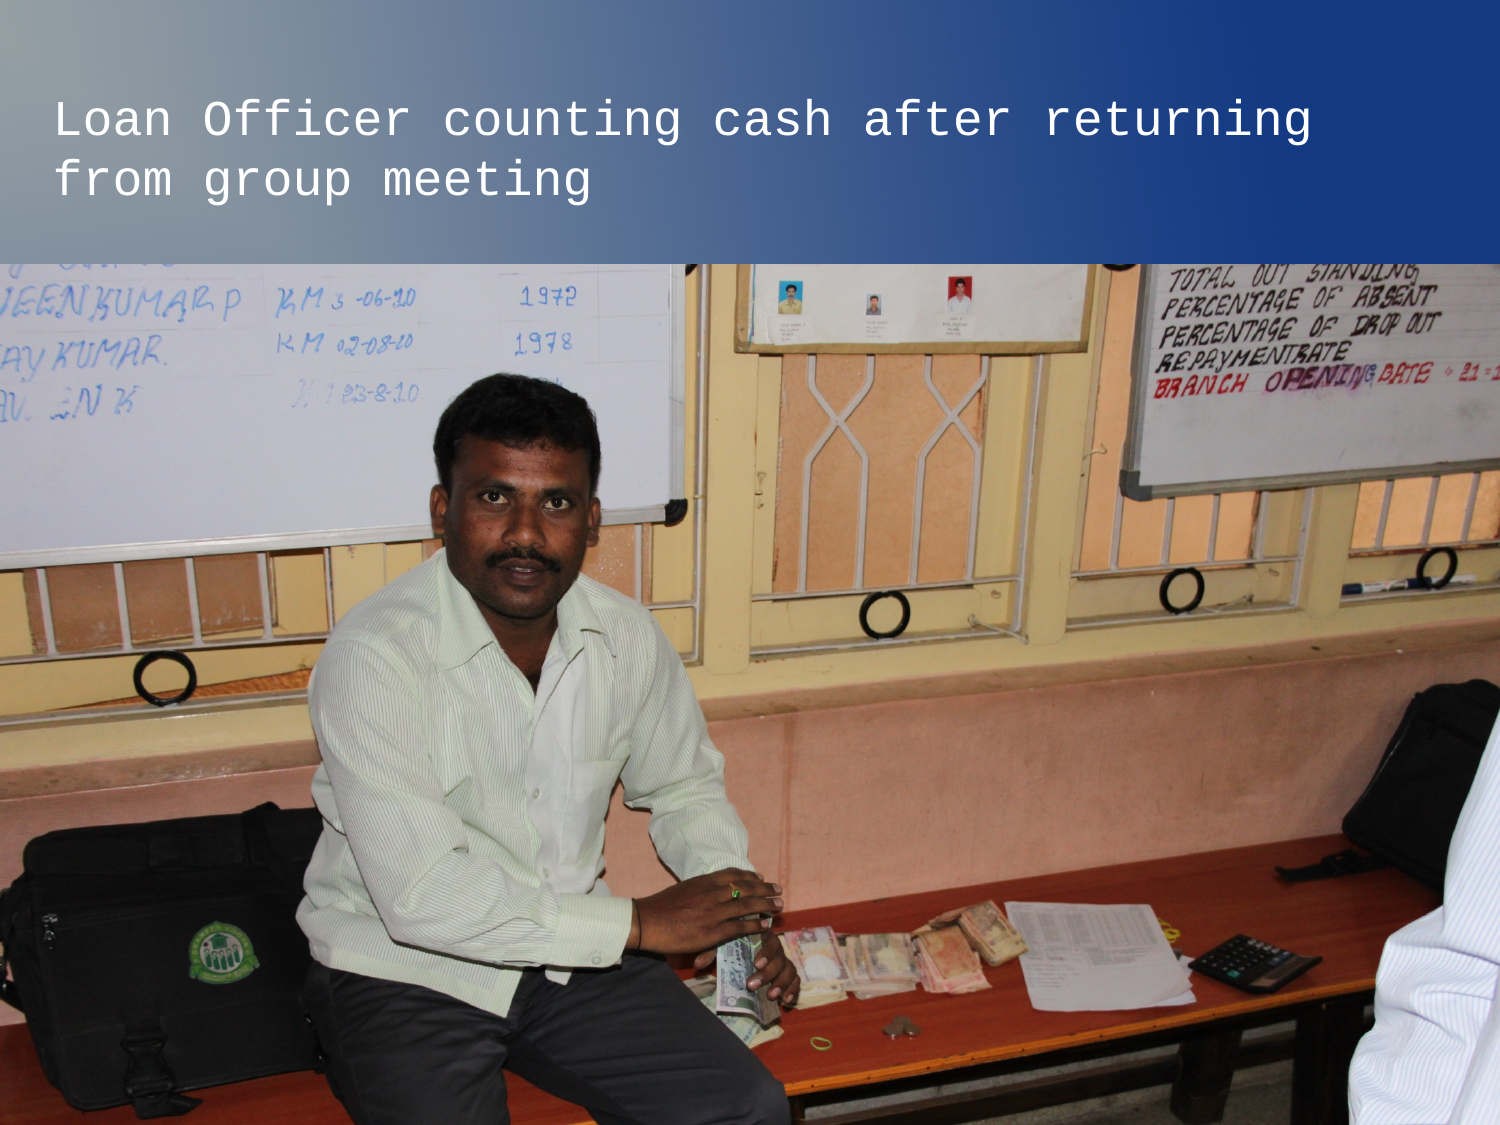

# Loan Officer counting cash after returning from group meeting